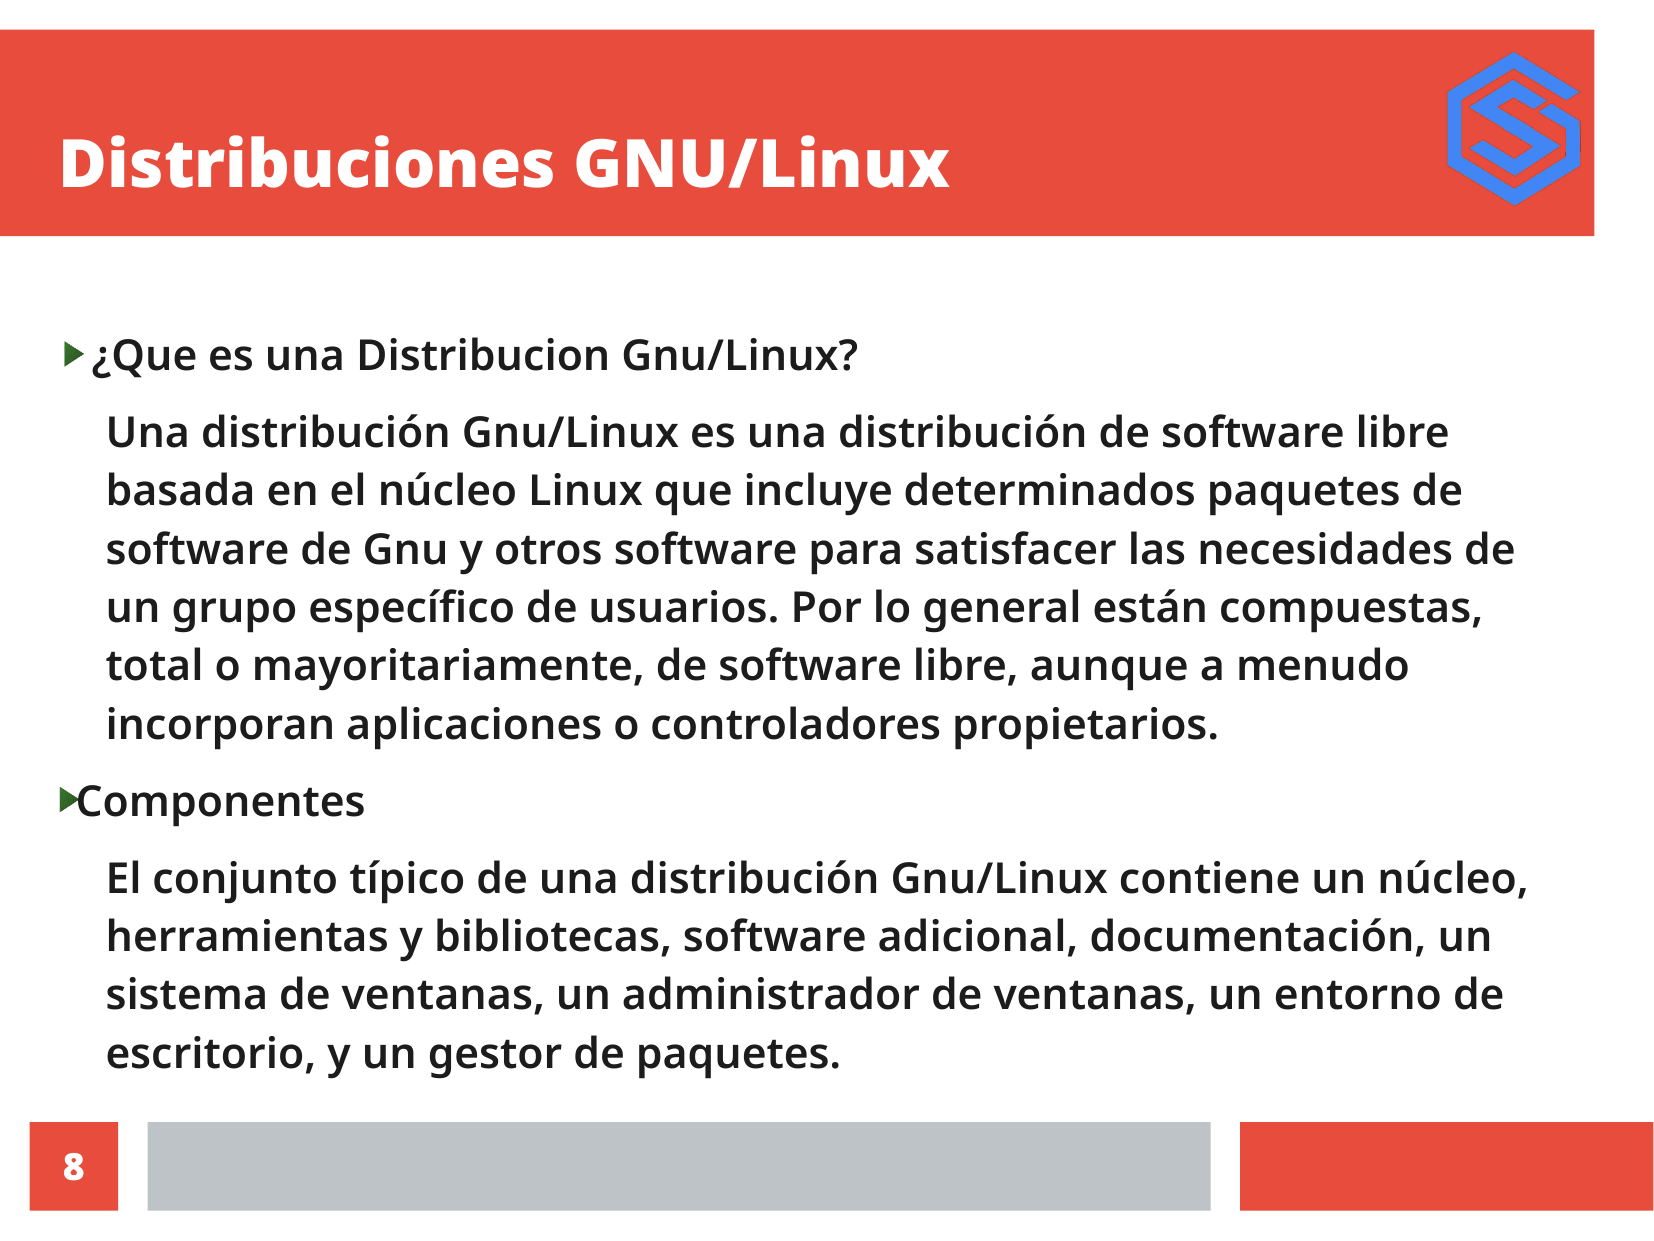

# Distribuciones GNU/Linux
¿Que es una Distribucion Gnu/Linux?
Una distribución Gnu/Linux es una distribución de software libre basada en el núcleo Linux que incluye determinados paquetes de software de Gnu y otros software para satisfacer las necesidades de un grupo específico de usuarios. Por lo general están compuestas, total o mayoritariamente, de software libre, aunque a menudo incorporan aplicaciones o controladores propietarios.
Componentes
El conjunto típico de una distribución Gnu/Linux contiene un núcleo, herramientas y bibliotecas, software adicional, documentación, un sistema de ventanas, un administrador de ventanas, un entorno de escritorio, y un gestor de paquetes.
8